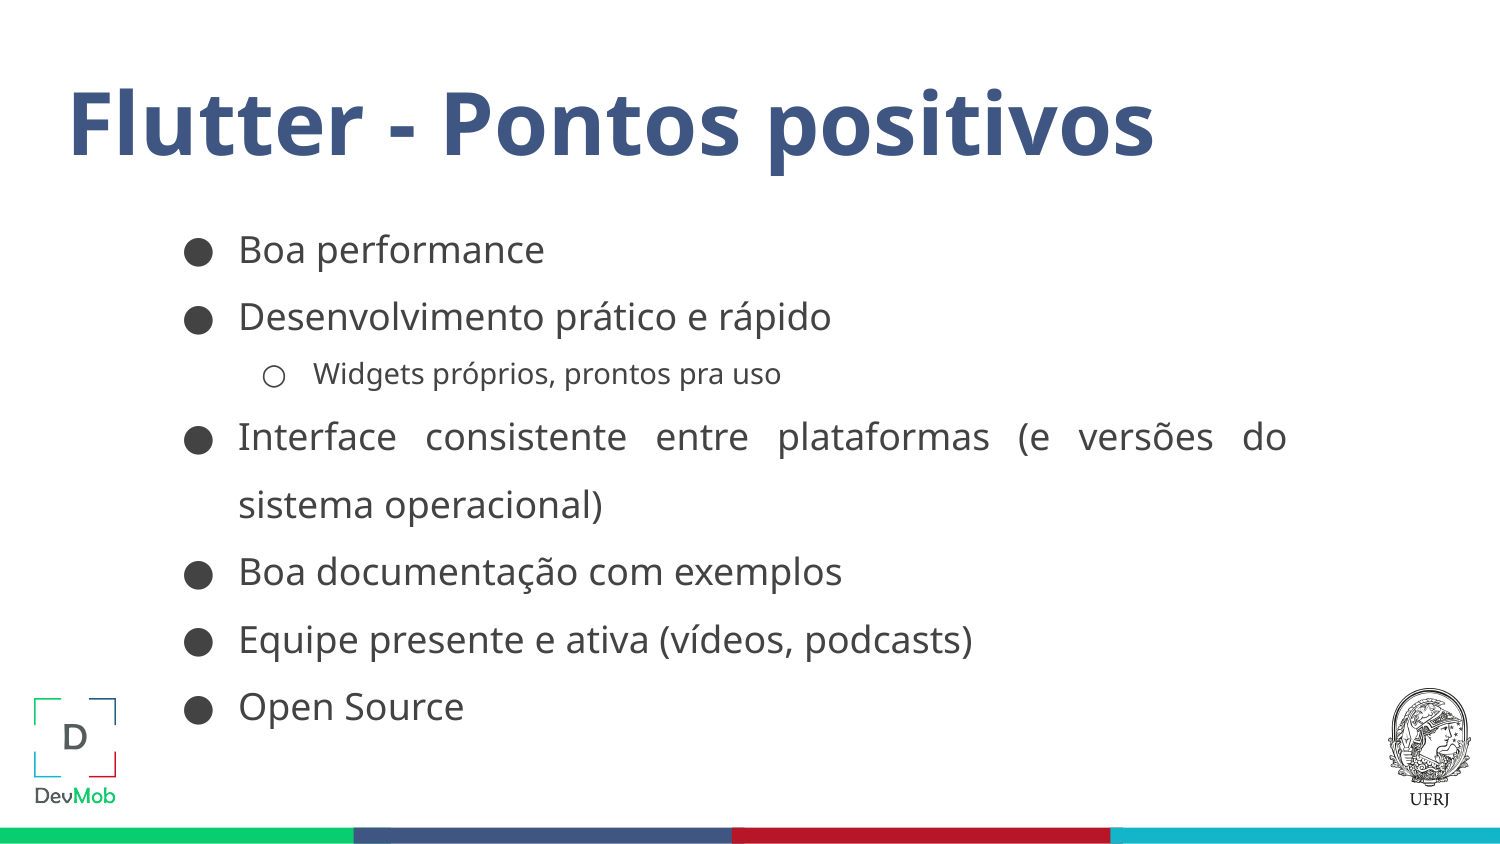

# Flutter - Pontos positivos
Boa performance
Desenvolvimento prático e rápido
Widgets próprios, prontos pra uso
Interface consistente entre plataformas (e versões do sistema operacional)
Boa documentação com exemplos
Equipe presente e ativa (vídeos, podcasts)
Open Source